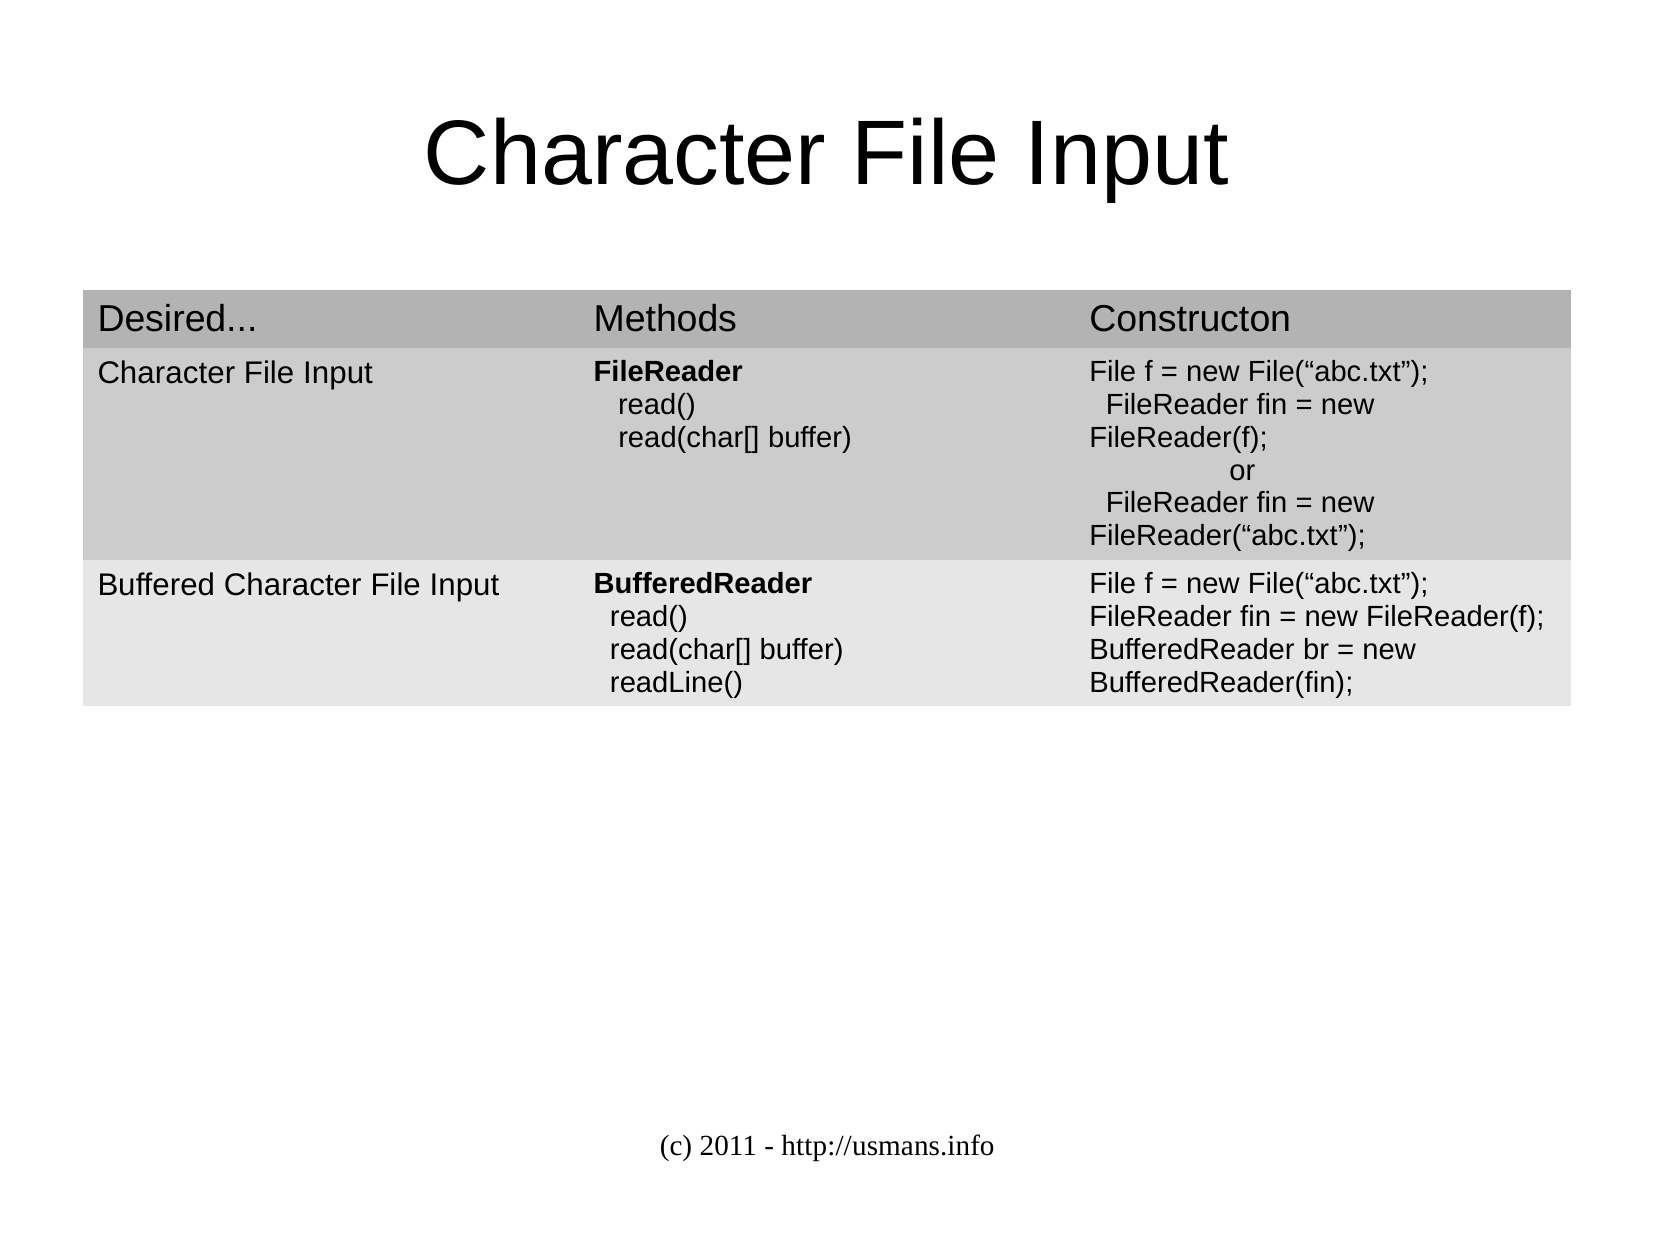

# Character File Input
| Desired... | Methods | Constructon |
| --- | --- | --- |
| Character File Input | FileReader read() read(char[] buffer) | File f = new File(“abc.txt”); FileReader fin = new FileReader(f); or FileReader fin = new FileReader(“abc.txt”); |
| Buffered Character File Input | BufferedReader read() read(char[] buffer) readLine() | File f = new File(“abc.txt”); FileReader fin = new FileReader(f); BufferedReader br = new BufferedReader(fin); |
(c) 2011 - http://usmans.info